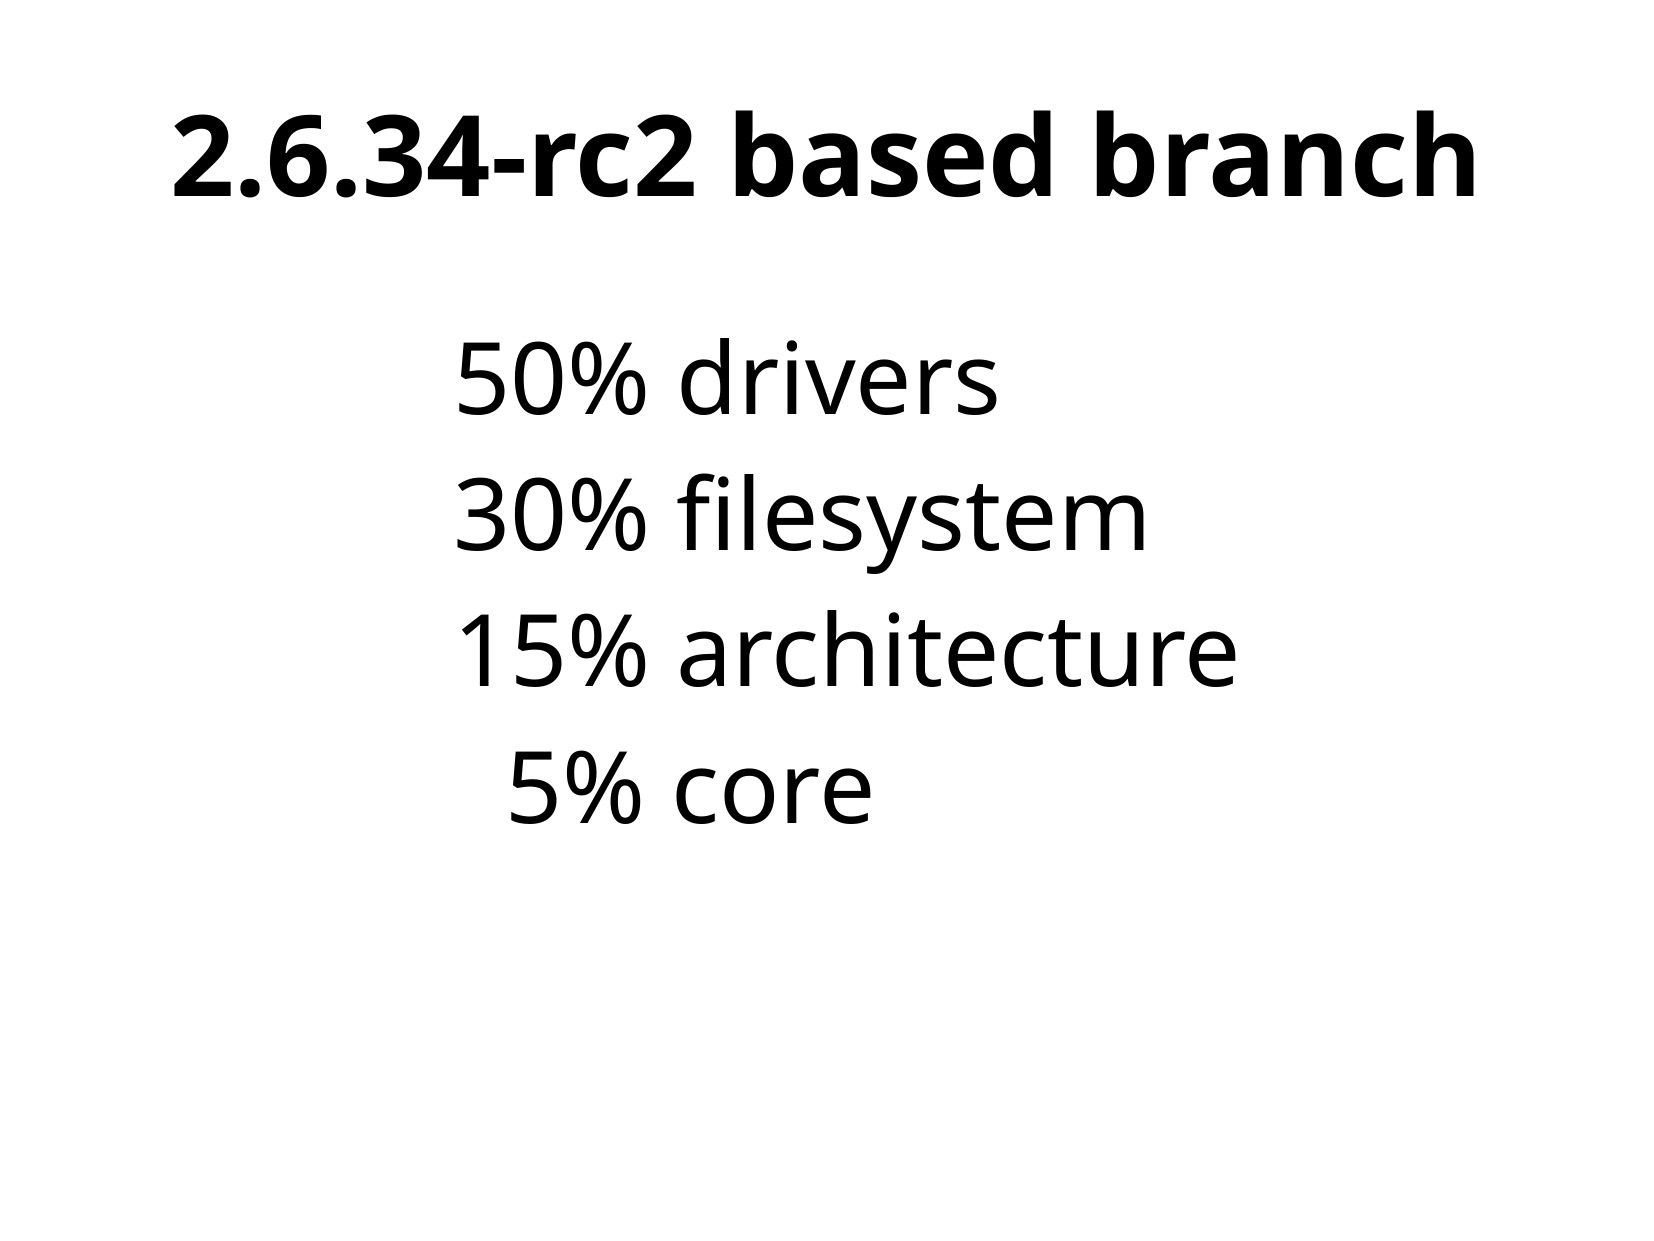

# 2.6.34-rc2 based branch
50% drivers
30% filesystem
15% architecture
 5% core